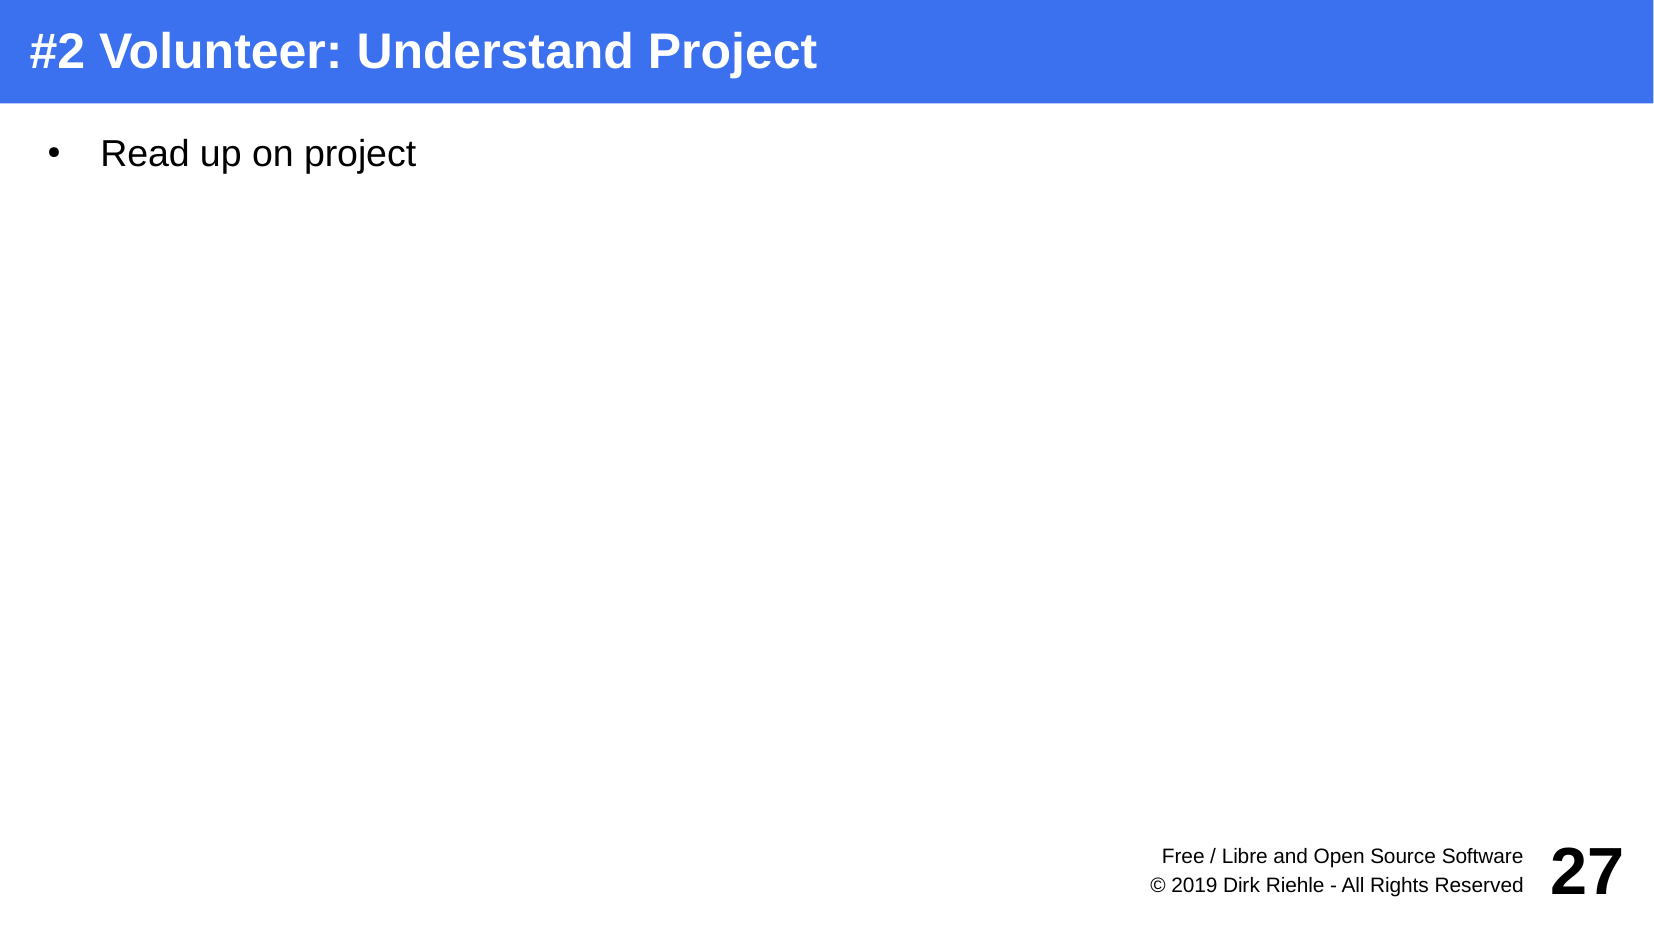

# #2 Volunteer: Understand Project
Read up on project
Free / Libre and Open Source Software
27
© 2019 Dirk Riehle - All Rights Reserved